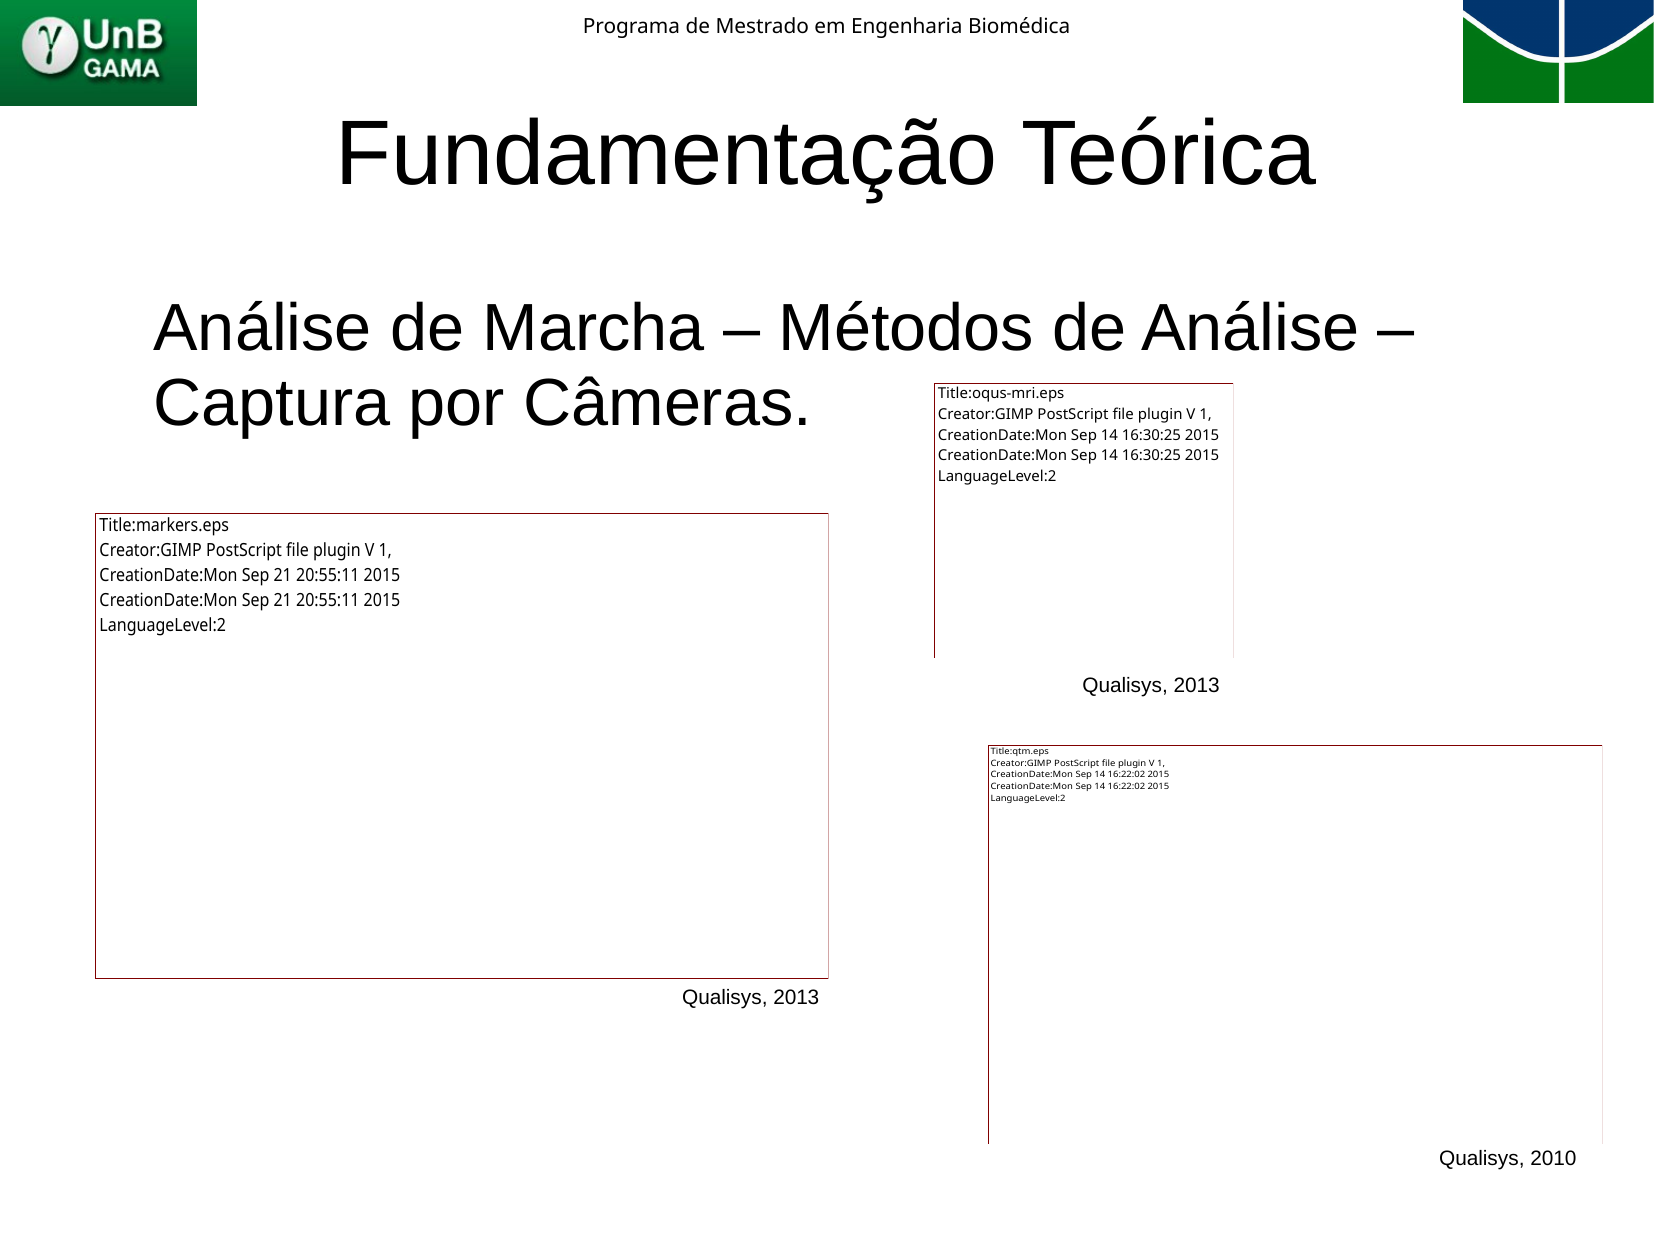

# Fundamentação Teórica
Análise de Marcha – Métodos de Análise – Captura por Câmeras.
Qualisys, 2013
Qualisys, 2013
Qualisys, 2010